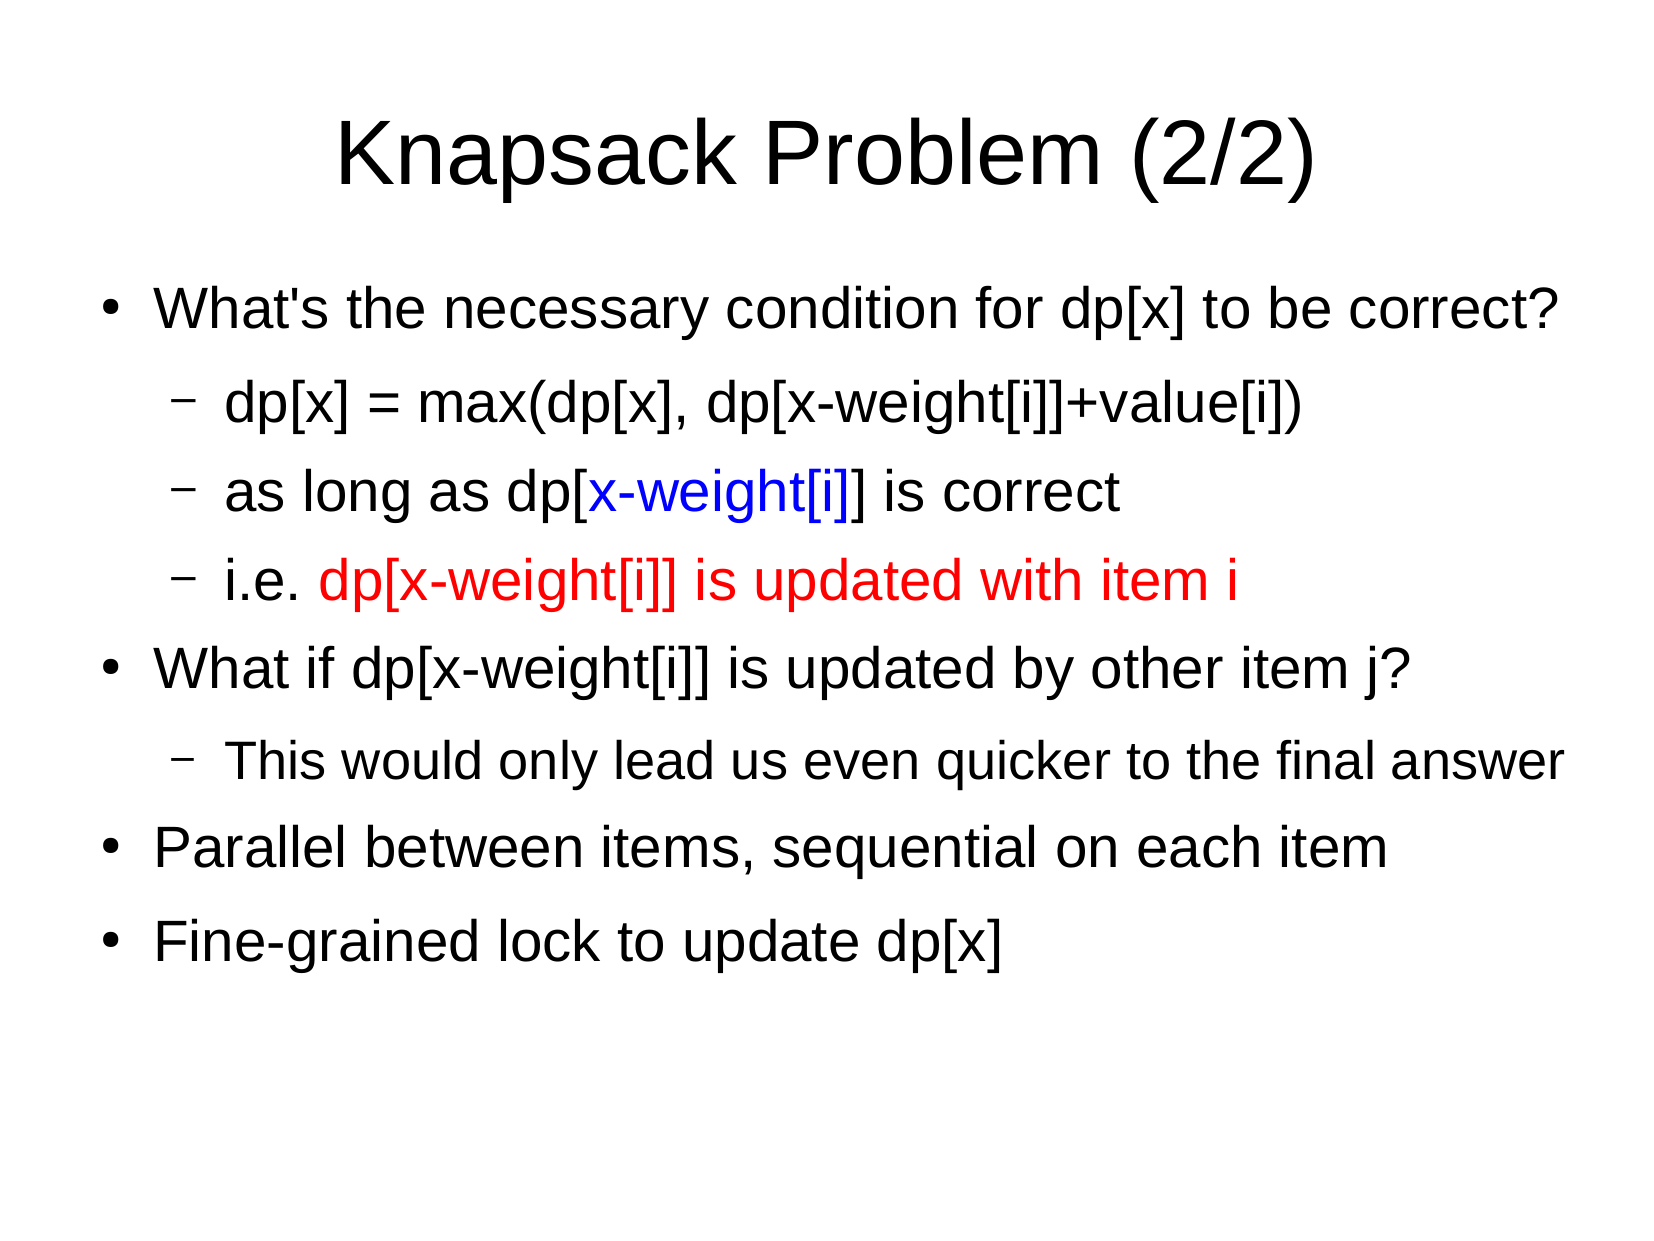

# Knapsack Problem (2/2)
What's the necessary condition for dp[x] to be correct?
dp[x] = max(dp[x], dp[x-weight[i]]+value[i])
as long as dp[x-weight[i]] is correct
i.e. dp[x-weight[i]] is updated with item i
What if dp[x-weight[i]] is updated by other item j?
This would only lead us even quicker to the final answer
Parallel between items, sequential on each item
Fine-grained lock to update dp[x]